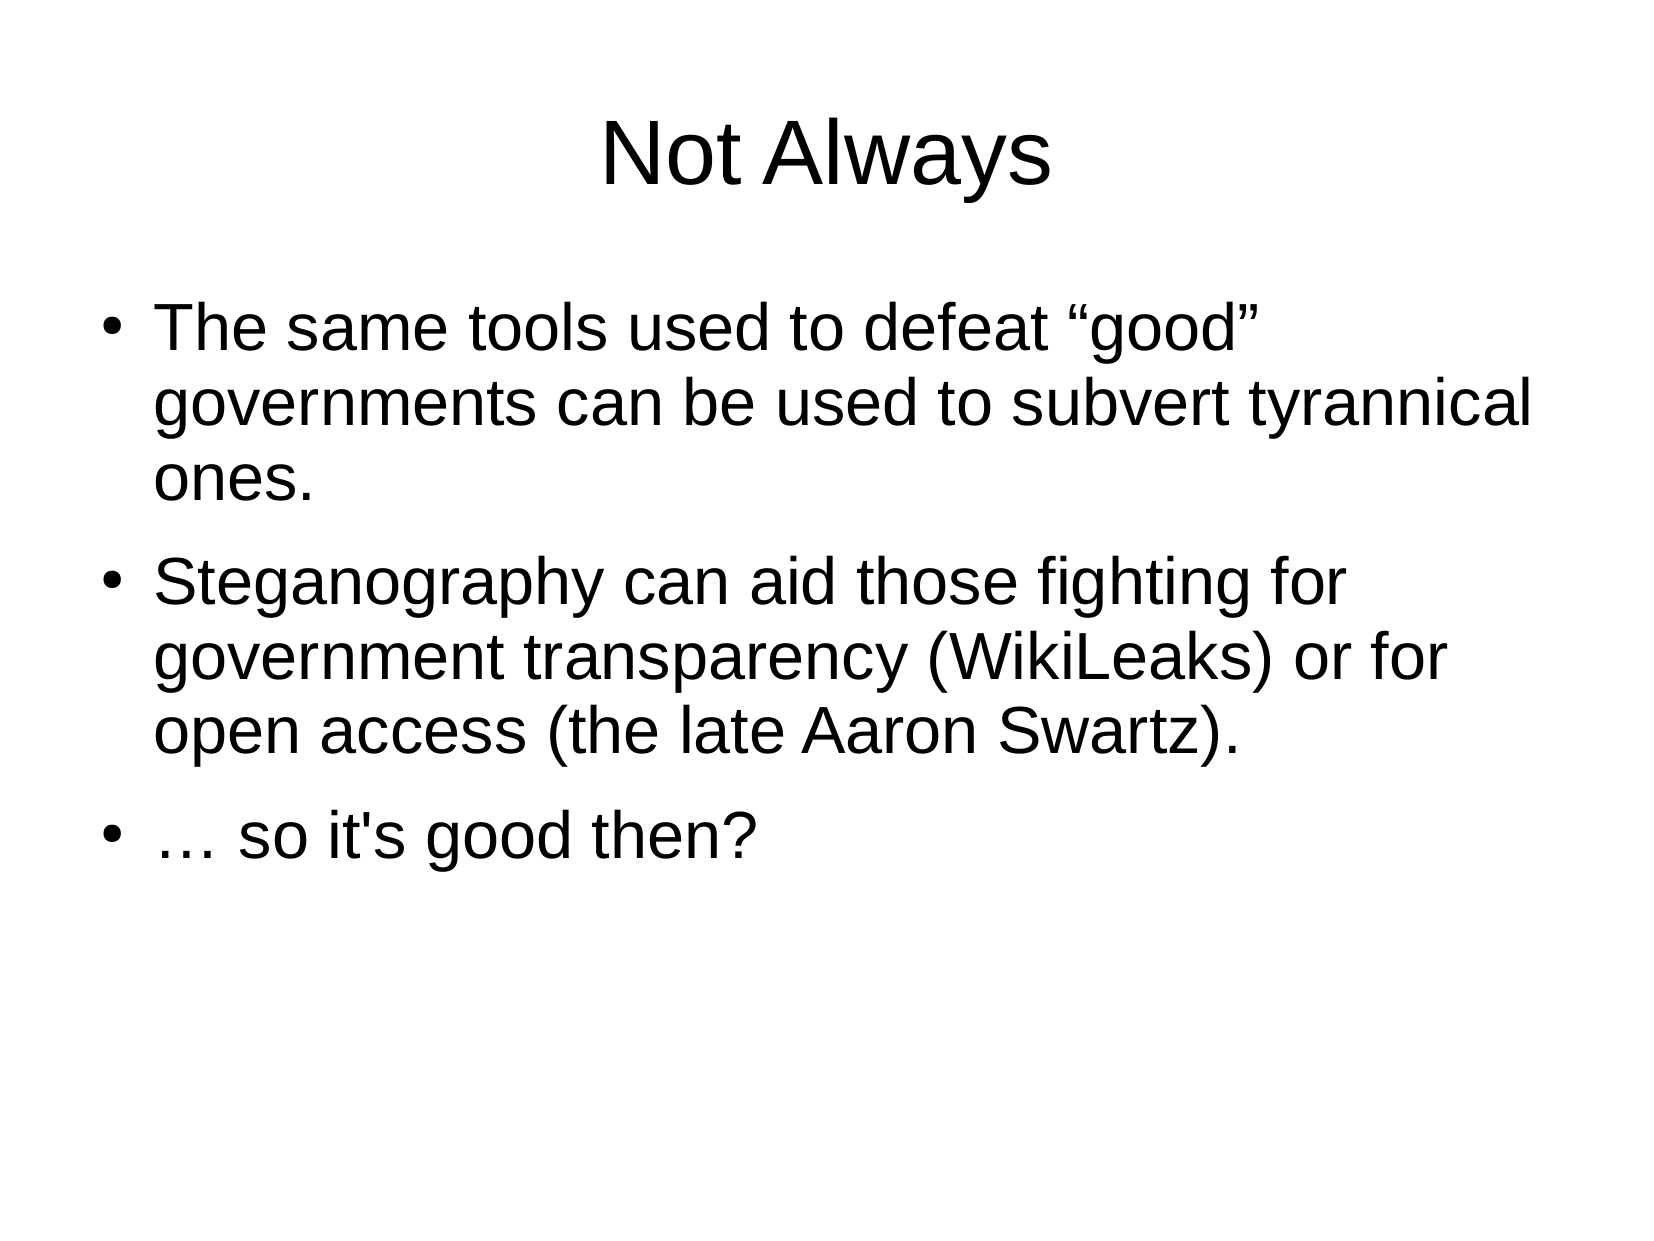

# Not Always
The same tools used to defeat “good” governments can be used to subvert tyrannical ones.
Steganography can aid those fighting for government transparency (WikiLeaks) or for open access (the late Aaron Swartz).
… so it's good then?